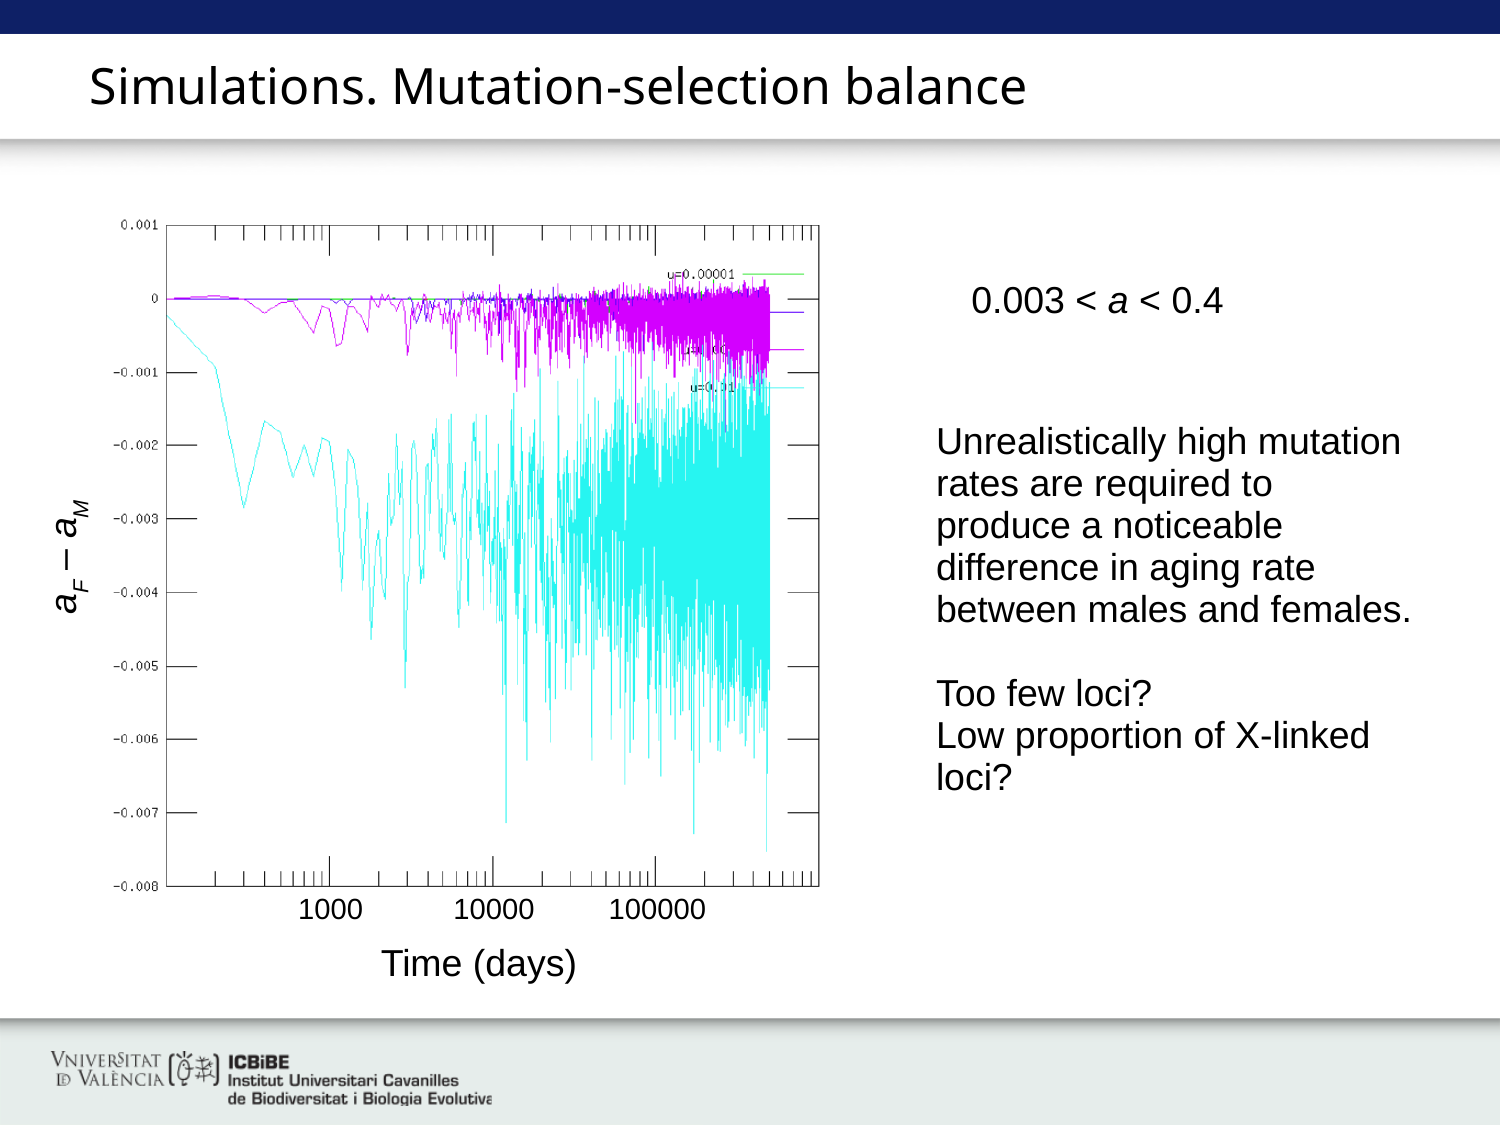

# Simulations. Mutation-selection balance
0.003 < a < 0.4
Unrealistically high mutation rates are required to produce a noticeable difference in aging rate between males and females.
Too few loci?
Low proportion of X-linked loci?
aF – aM
1000 10000 100000
Time (days)